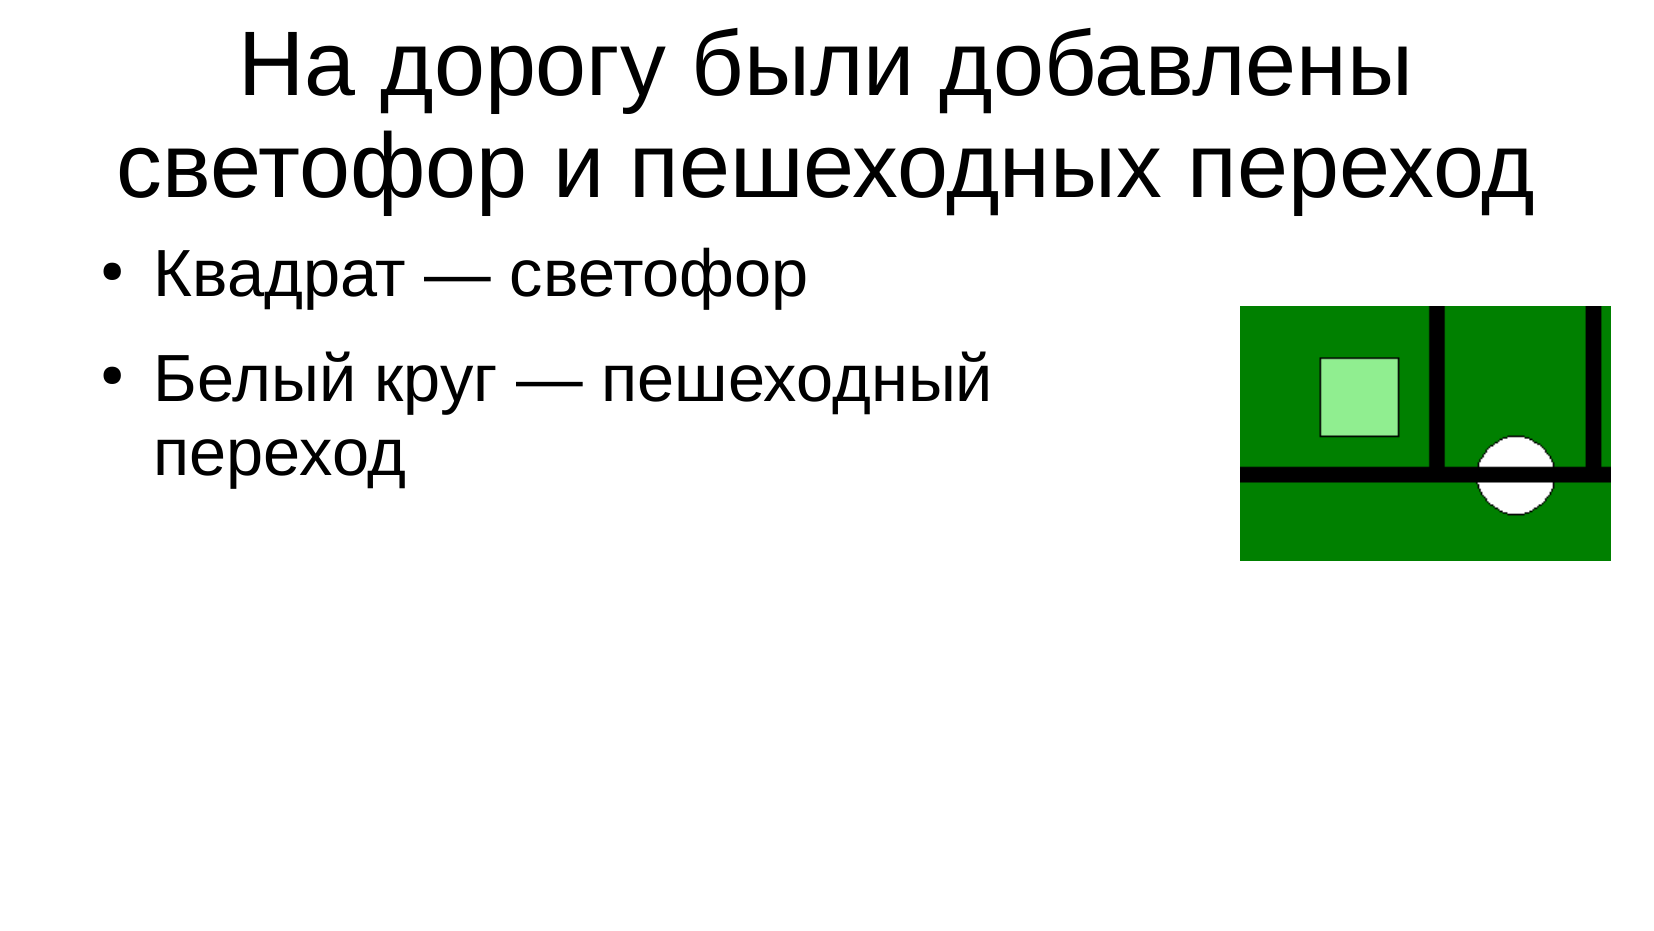

# На дорогу были добавлены светофор и пешеходных переход
Квадрат — светофор
Белый круг — пешеходный переход